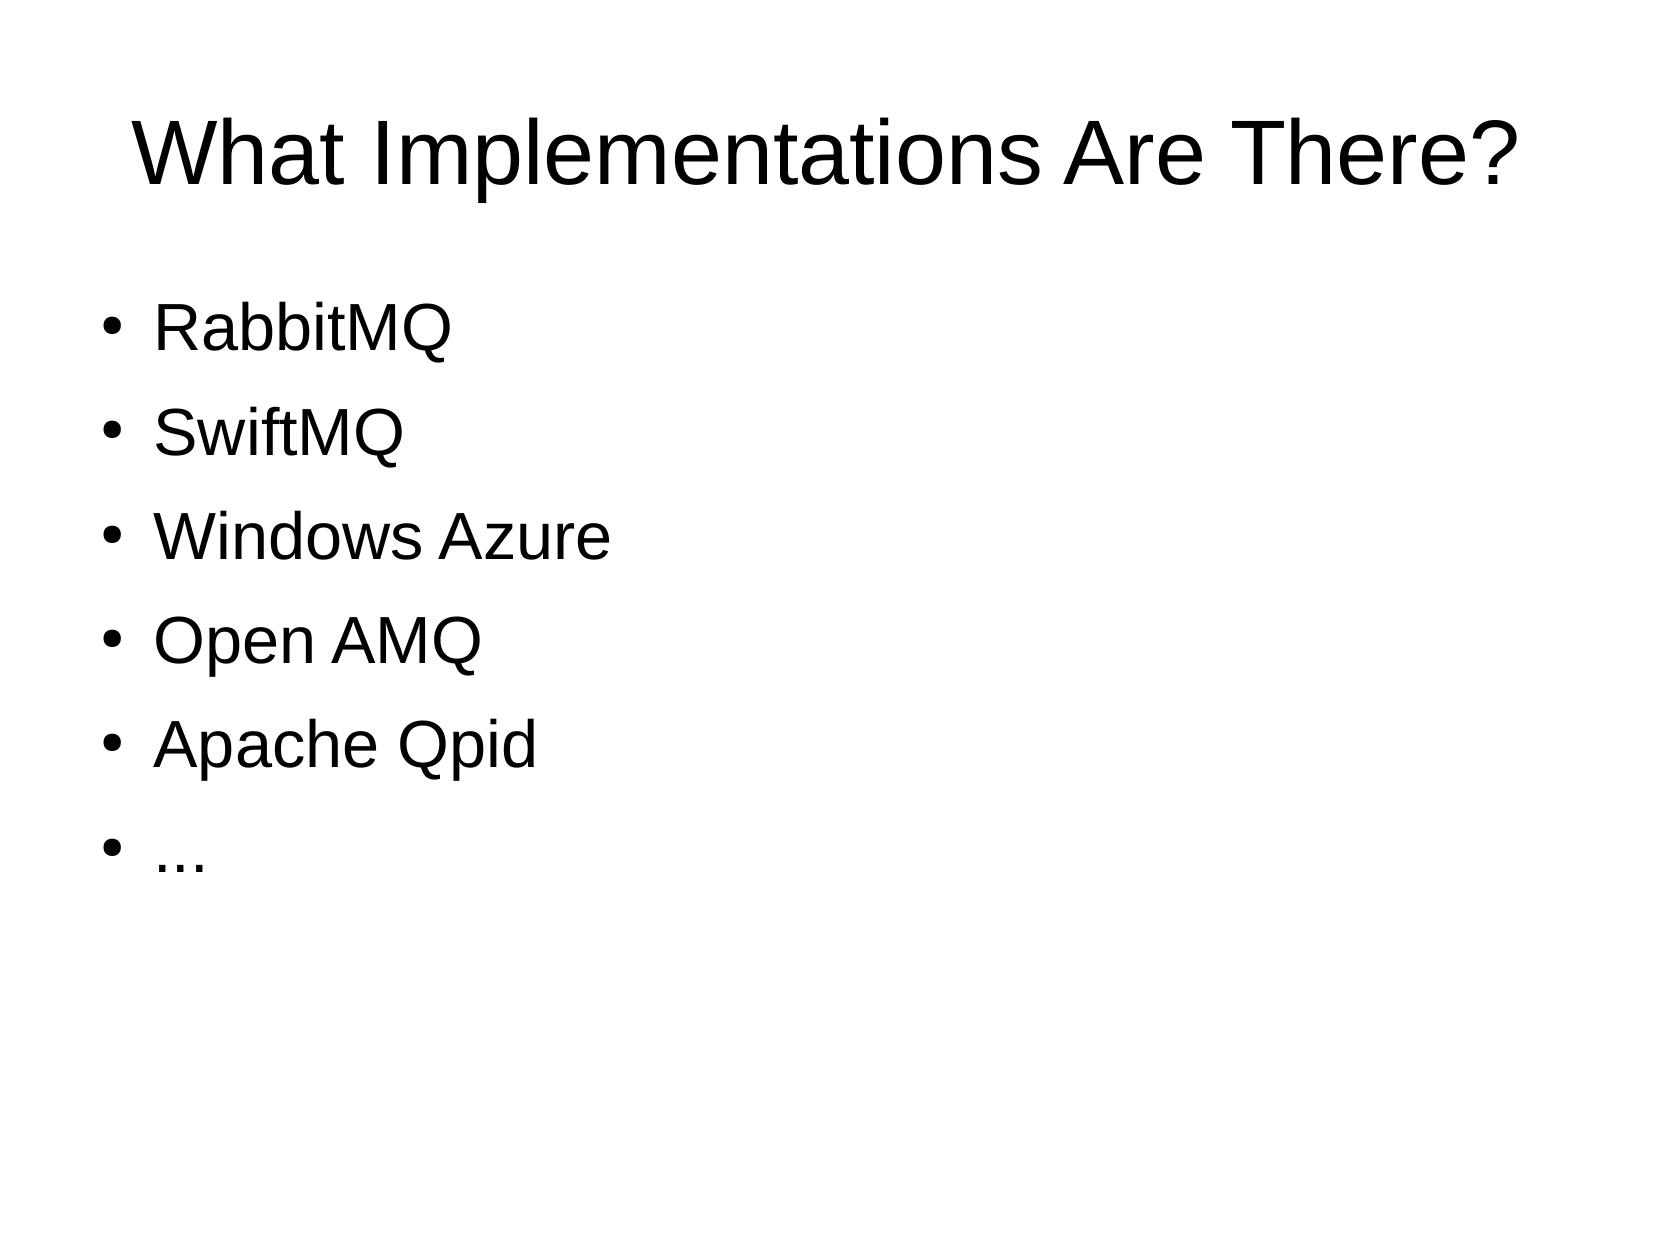

# What Implementations Are There?
RabbitMQ
SwiftMQ
Windows Azure
Open AMQ
Apache Qpid
...